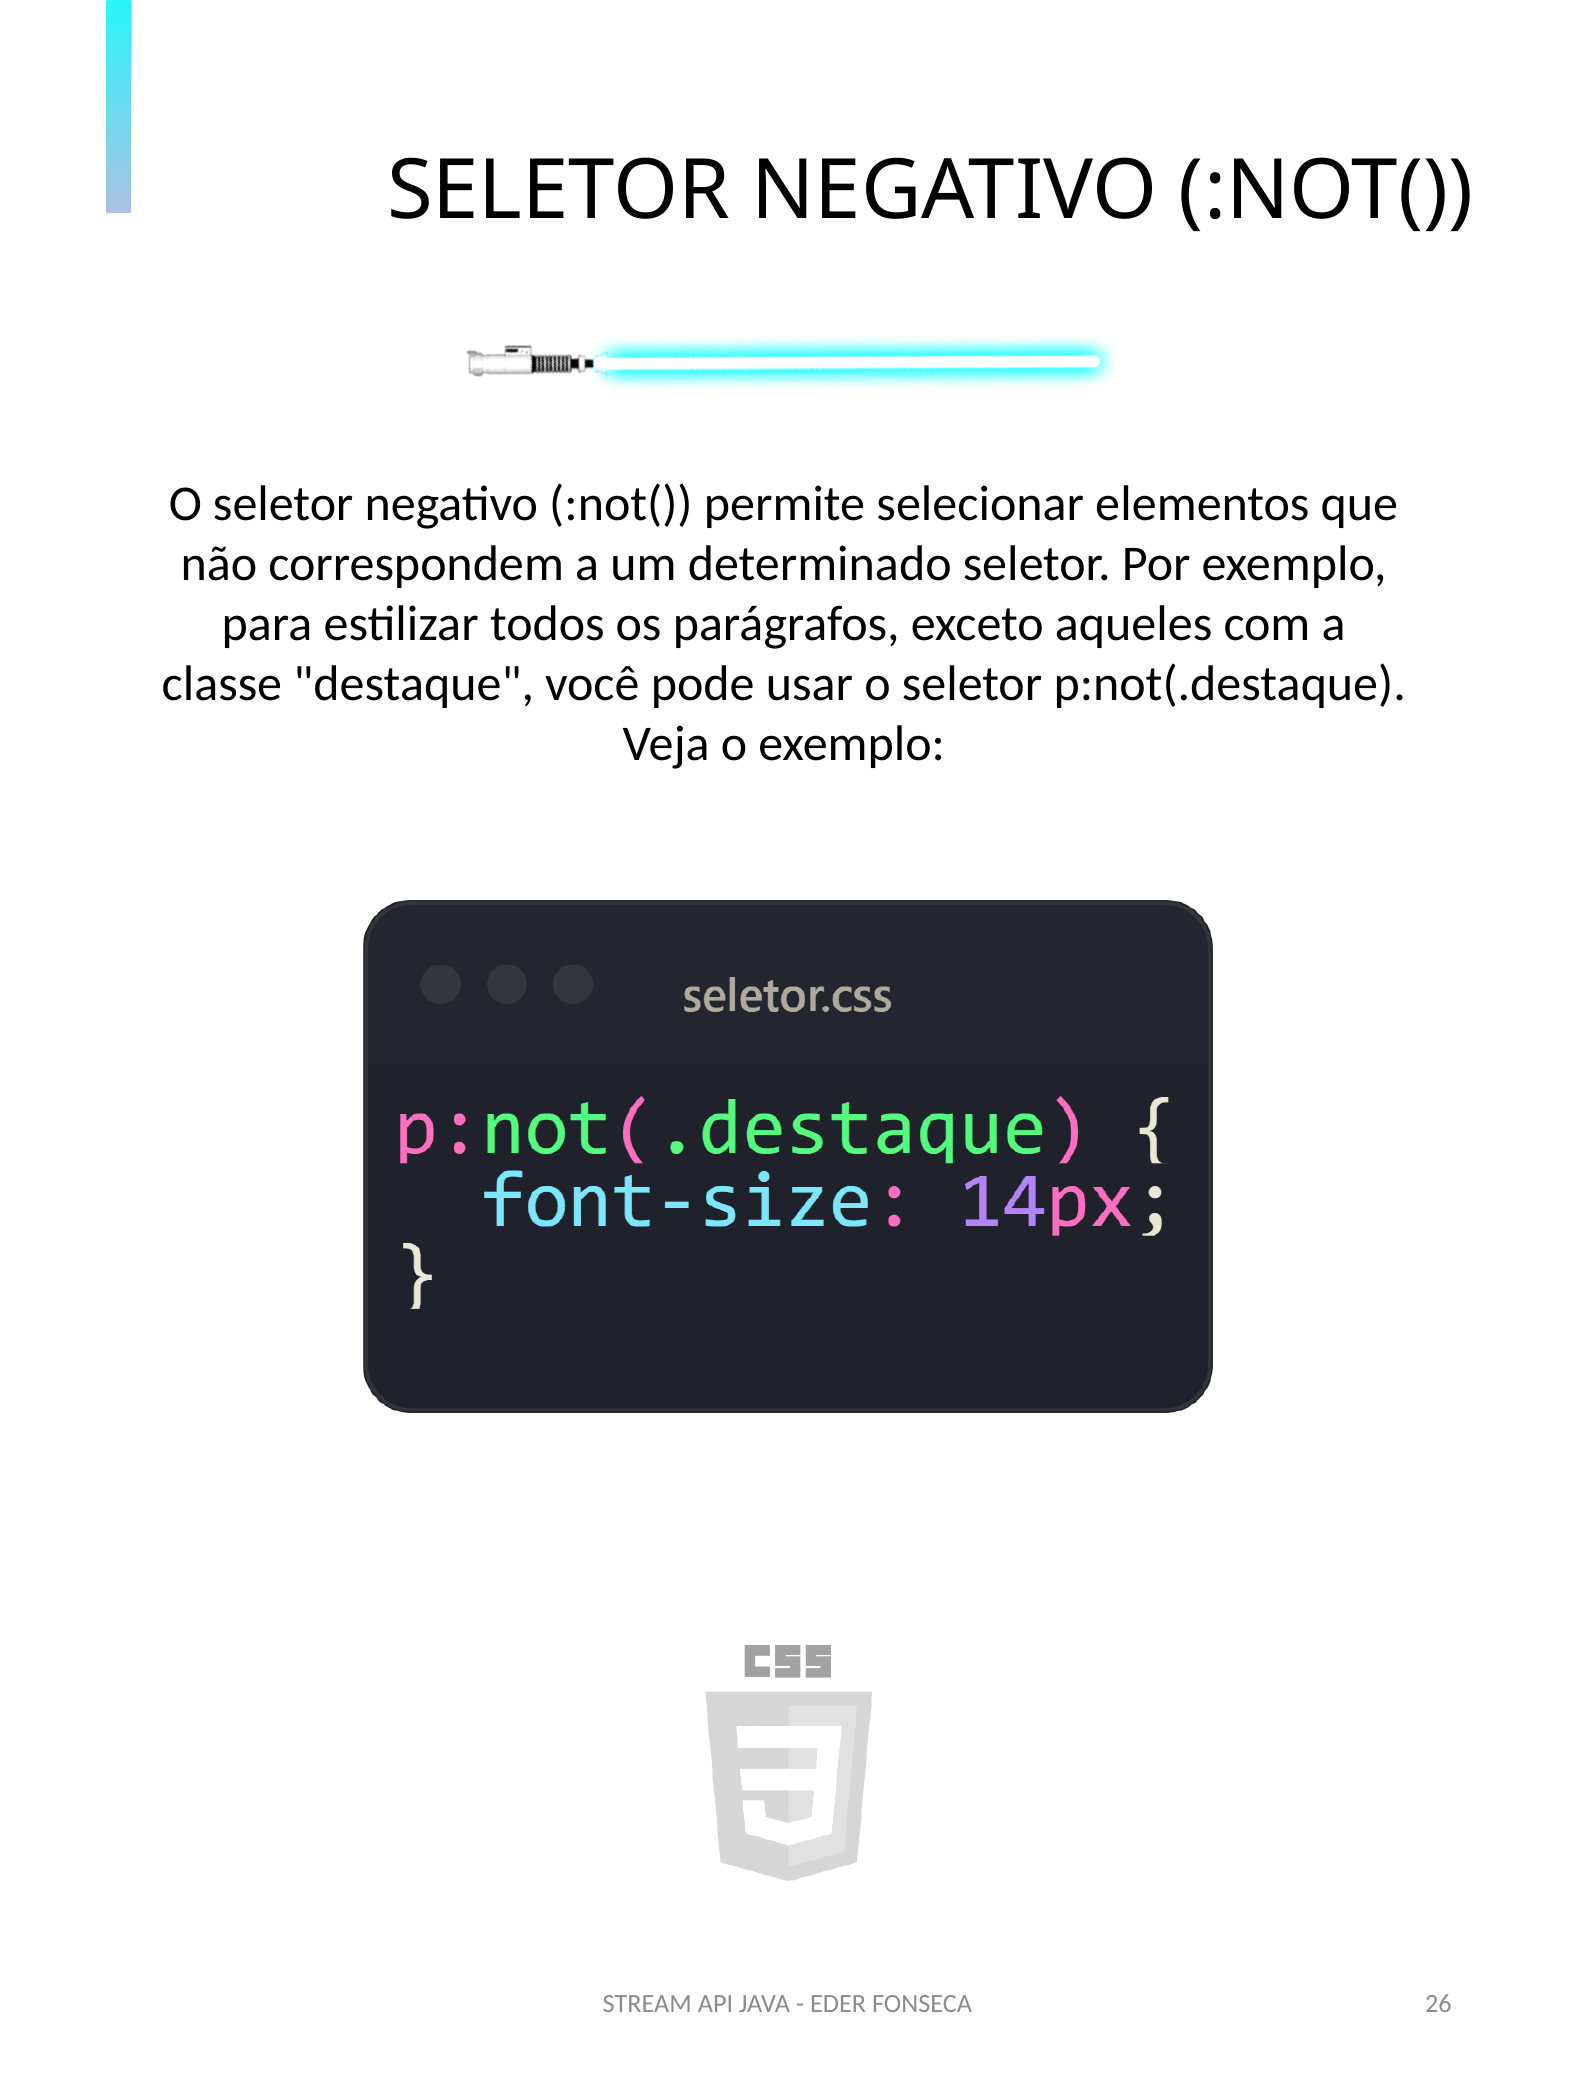

SELETOR NEGATIVO (:NOT())
O seletor negativo (:not()) permite selecionar elementos que não correspondem a um determinado seletor. Por exemplo, para estilizar todos os parágrafos, exceto aqueles com a classe "destaque", você pode usar o seletor p:not(.destaque). Veja o exemplo:
STREAM API JAVA - EDER FONSECA
26